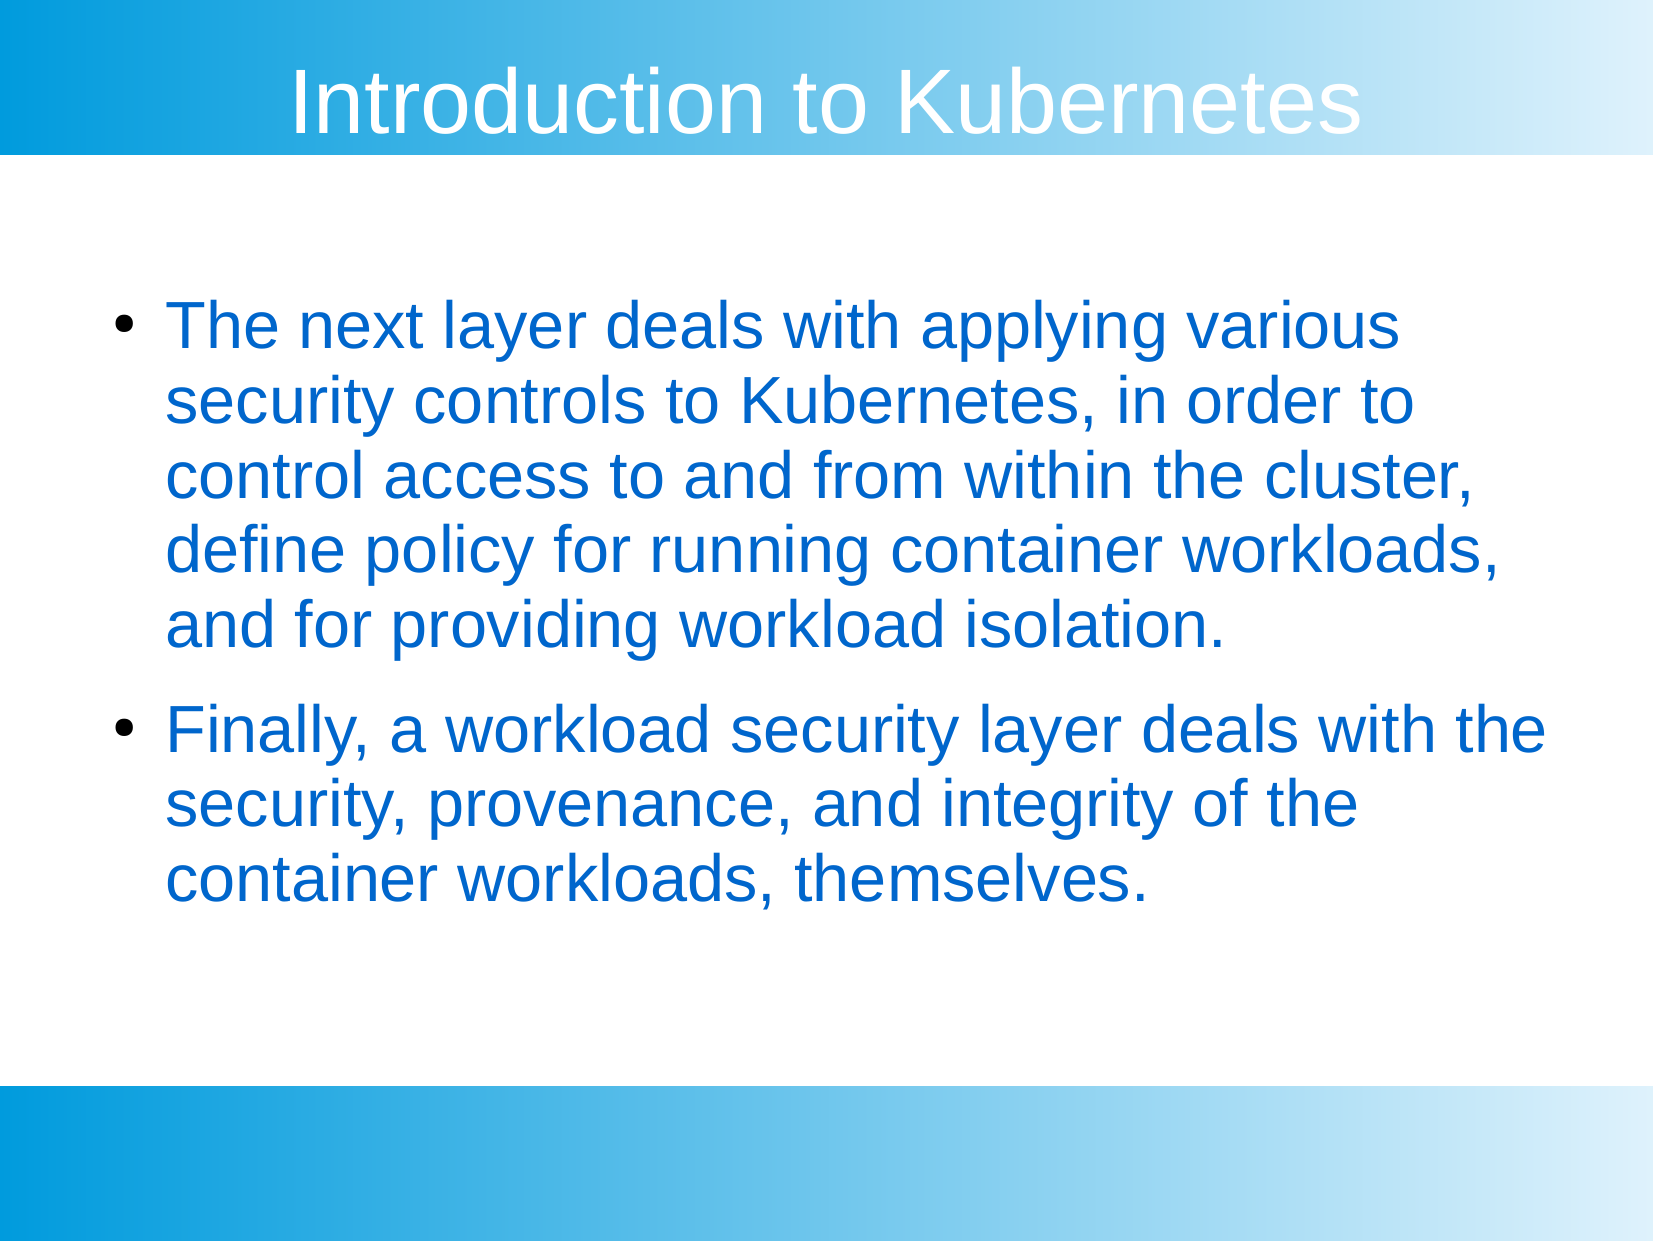

# Introduction to Kubernetes
The next layer deals with applying various security controls to Kubernetes, in order to control access to and from within the cluster, define policy for running container workloads, and for providing workload isolation.
Finally, a workload security layer deals with the security, provenance, and integrity of the container workloads, themselves.